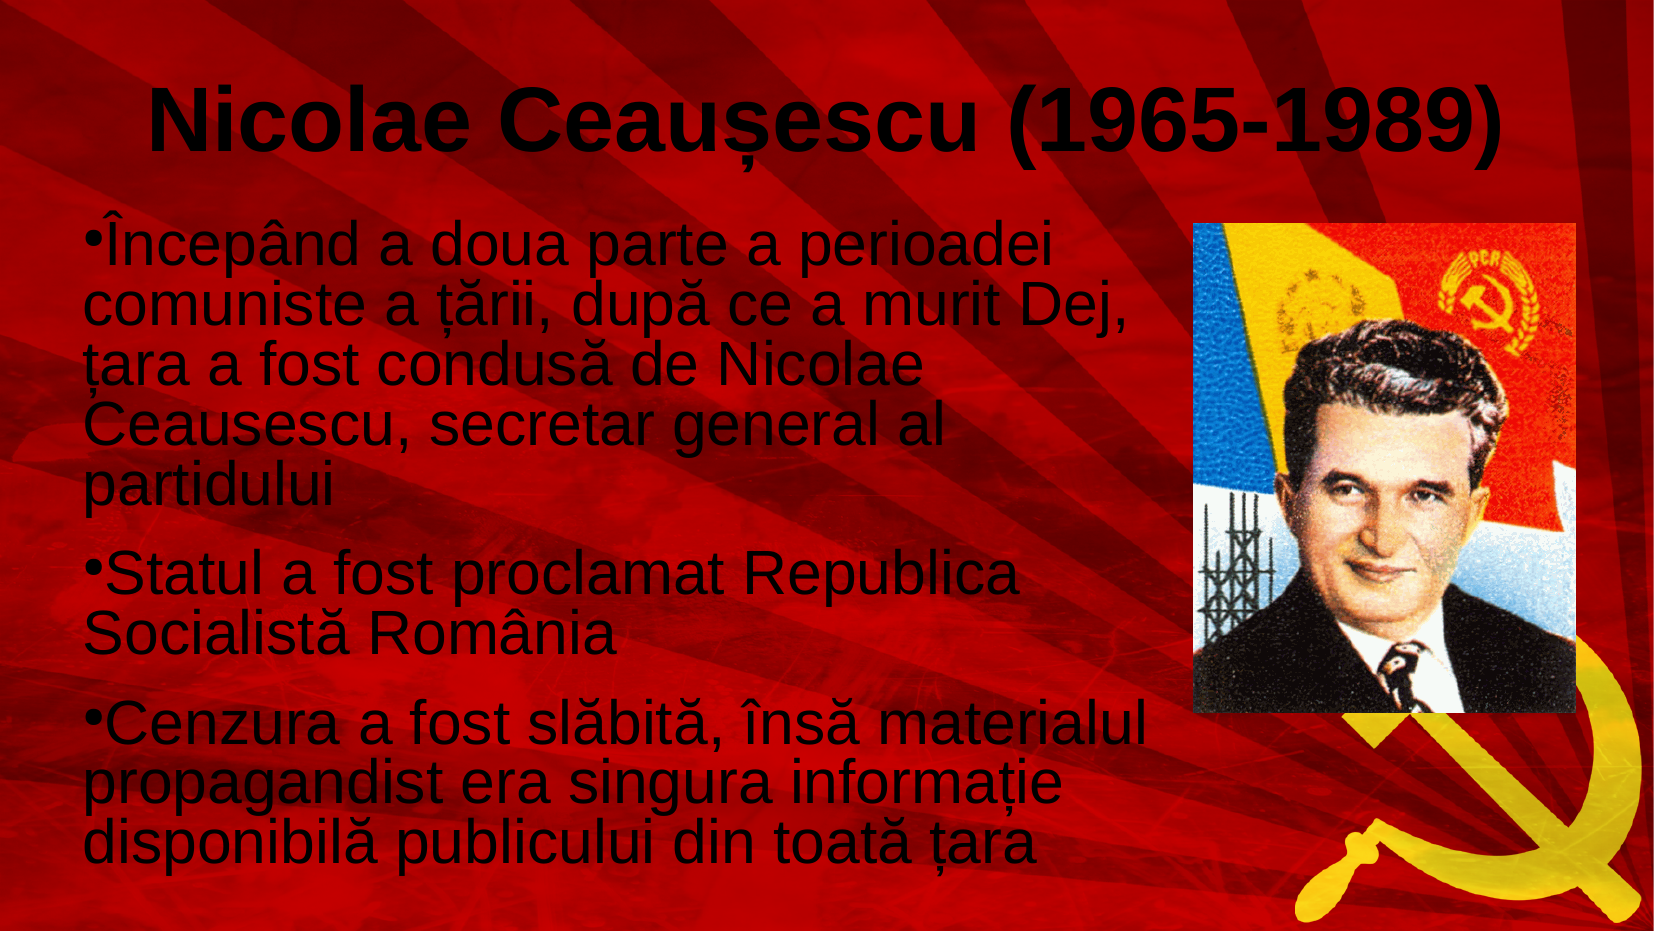

# Nicolae Ceaușescu (1965-1989)
Începând a doua parte a perioadei comuniste a țării, după ce a murit Dej, țara a fost condusă de Nicolae Ceausescu, secretar general al partidului
Statul a fost proclamat Republica Socialistă România
Cenzura a fost slăbită, însă materialul propagandist era singura informație disponibilă publicului din toată țara